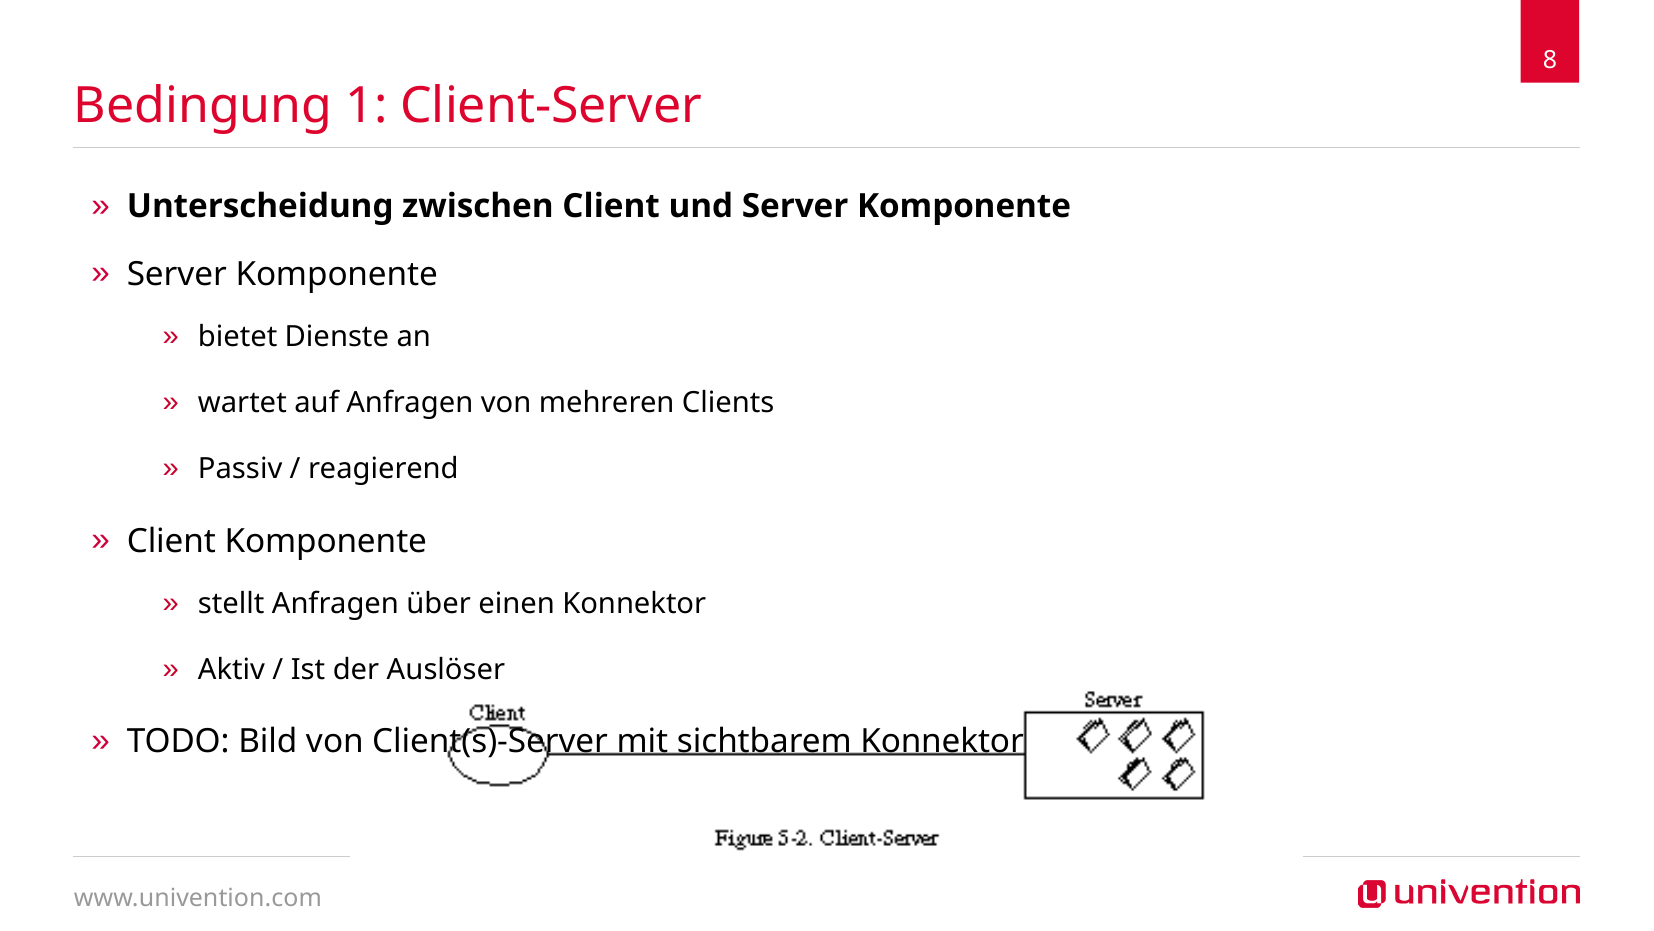

# Bedingung 1: Client-Server
Unterscheidung zwischen Client und Server Komponente
Server Komponente
bietet Dienste an
wartet auf Anfragen von mehreren Clients
Passiv / reagierend
Client Komponente
stellt Anfragen über einen Konnektor
Aktiv / Ist der Auslöser
TODO: Bild von Client(s)-Server mit sichtbarem Konnektor